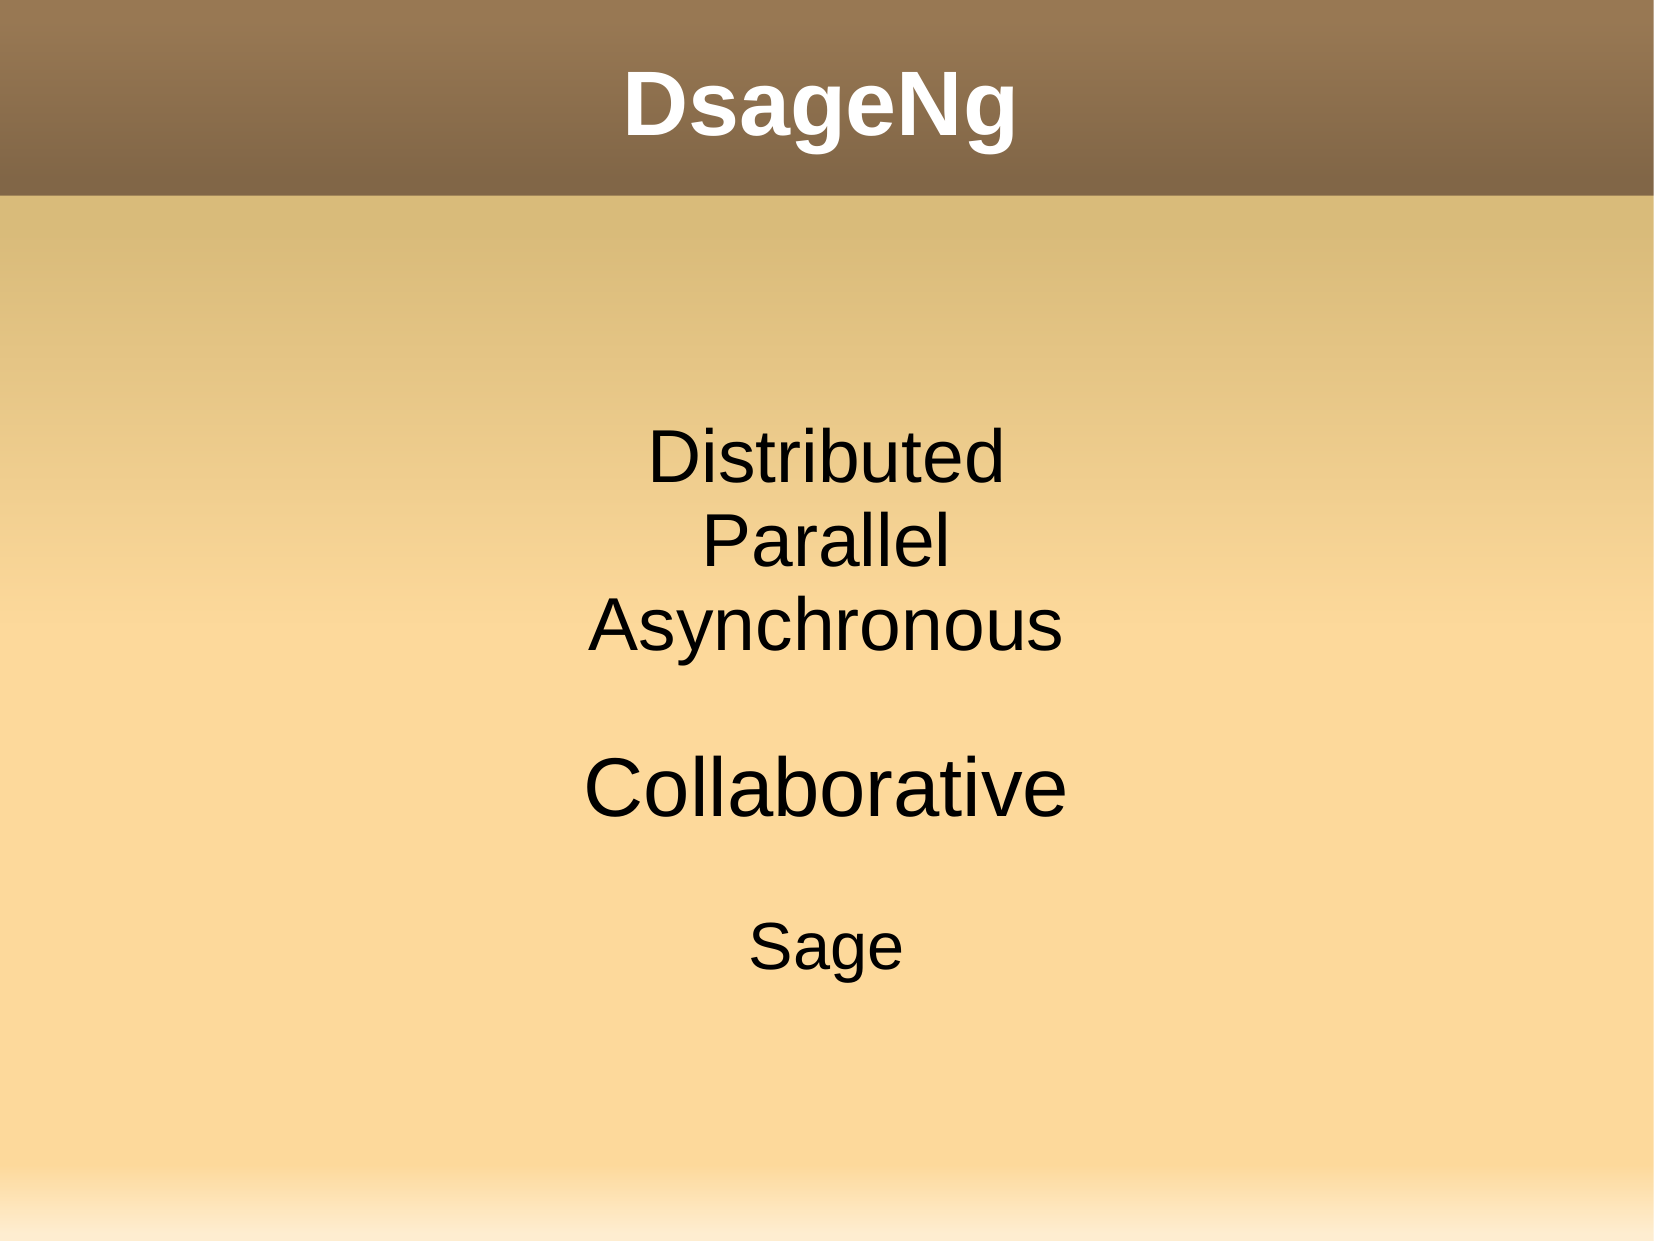

# DsageNg
Distributed
Parallel
Asynchronous
Collaborative
Sage